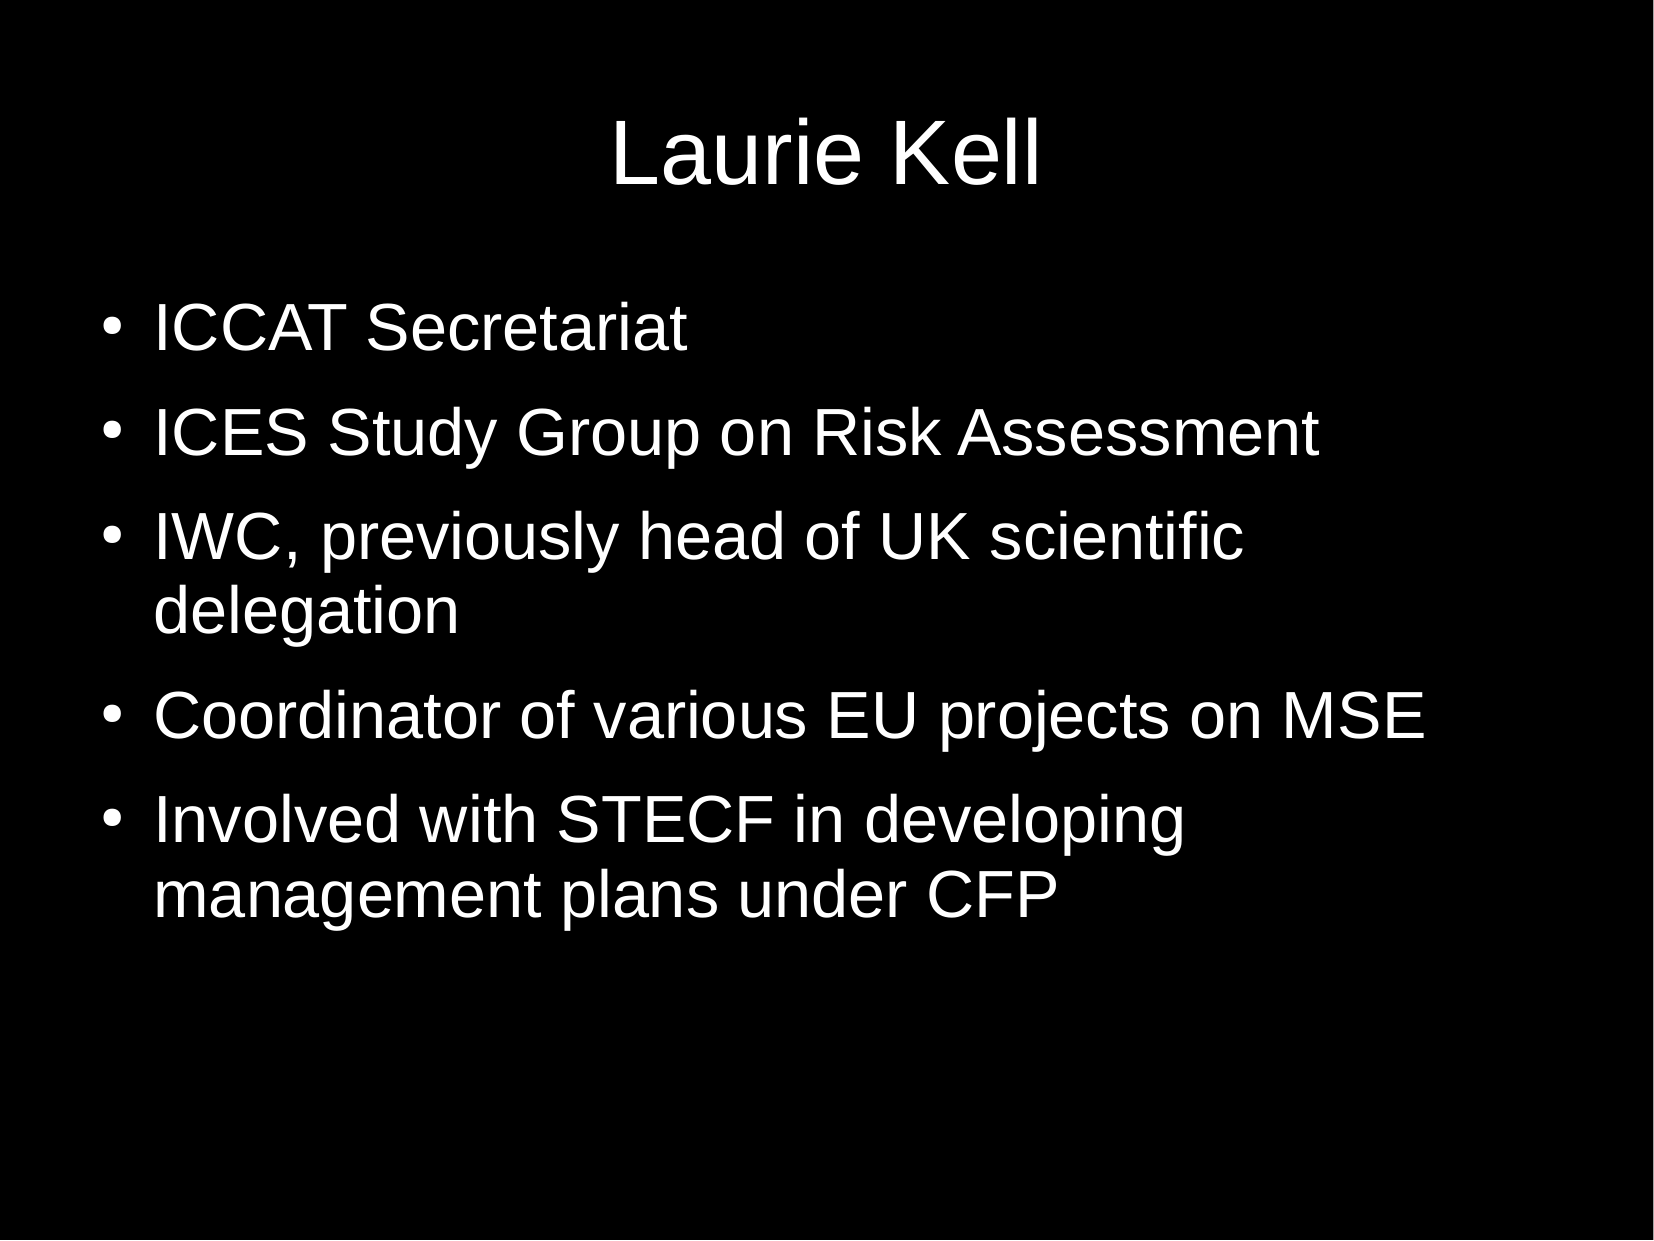

# Laurie Kell
ICCAT Secretariat
ICES Study Group on Risk Assessment
IWC, previously head of UK scientific delegation
Coordinator of various EU projects on MSE
Involved with STECF in developing management plans under CFP